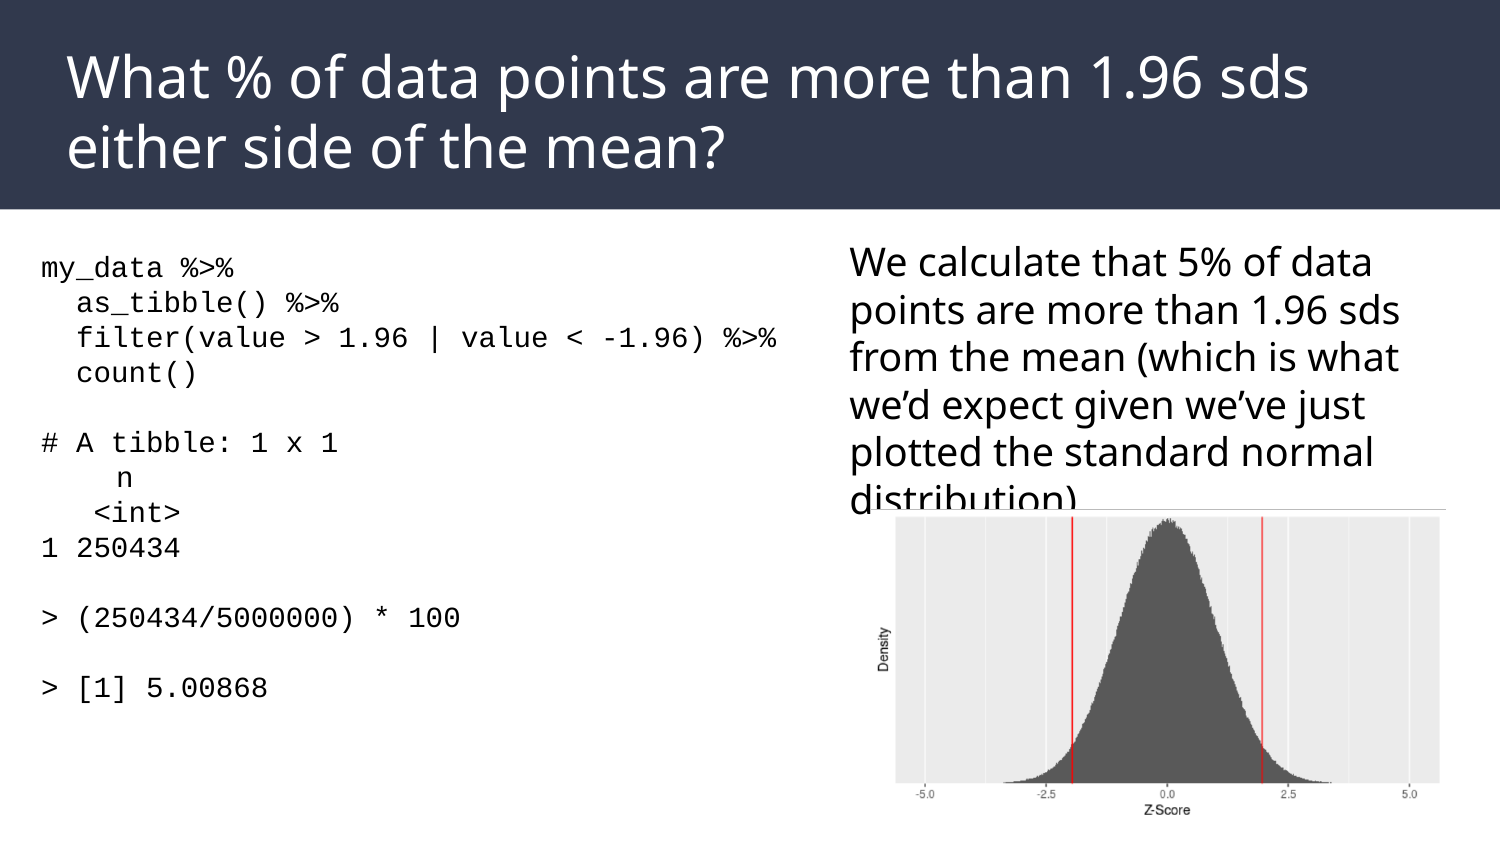

# What % of data points are more than 1.96 sds either side of the mean?
We calculate that 5% of data points are more than 1.96 sds from the mean (which is what we’d expect given we’ve just plotted the standard normal distribution)...
my_data %>%
 as_tibble() %>%
 filter(value > 1.96 | value < -1.96) %>%
 count()
# A tibble: 1 x 1
 	n
 <int>
1 250434
> (250434/5000000) * 100
> [1] 5.00868